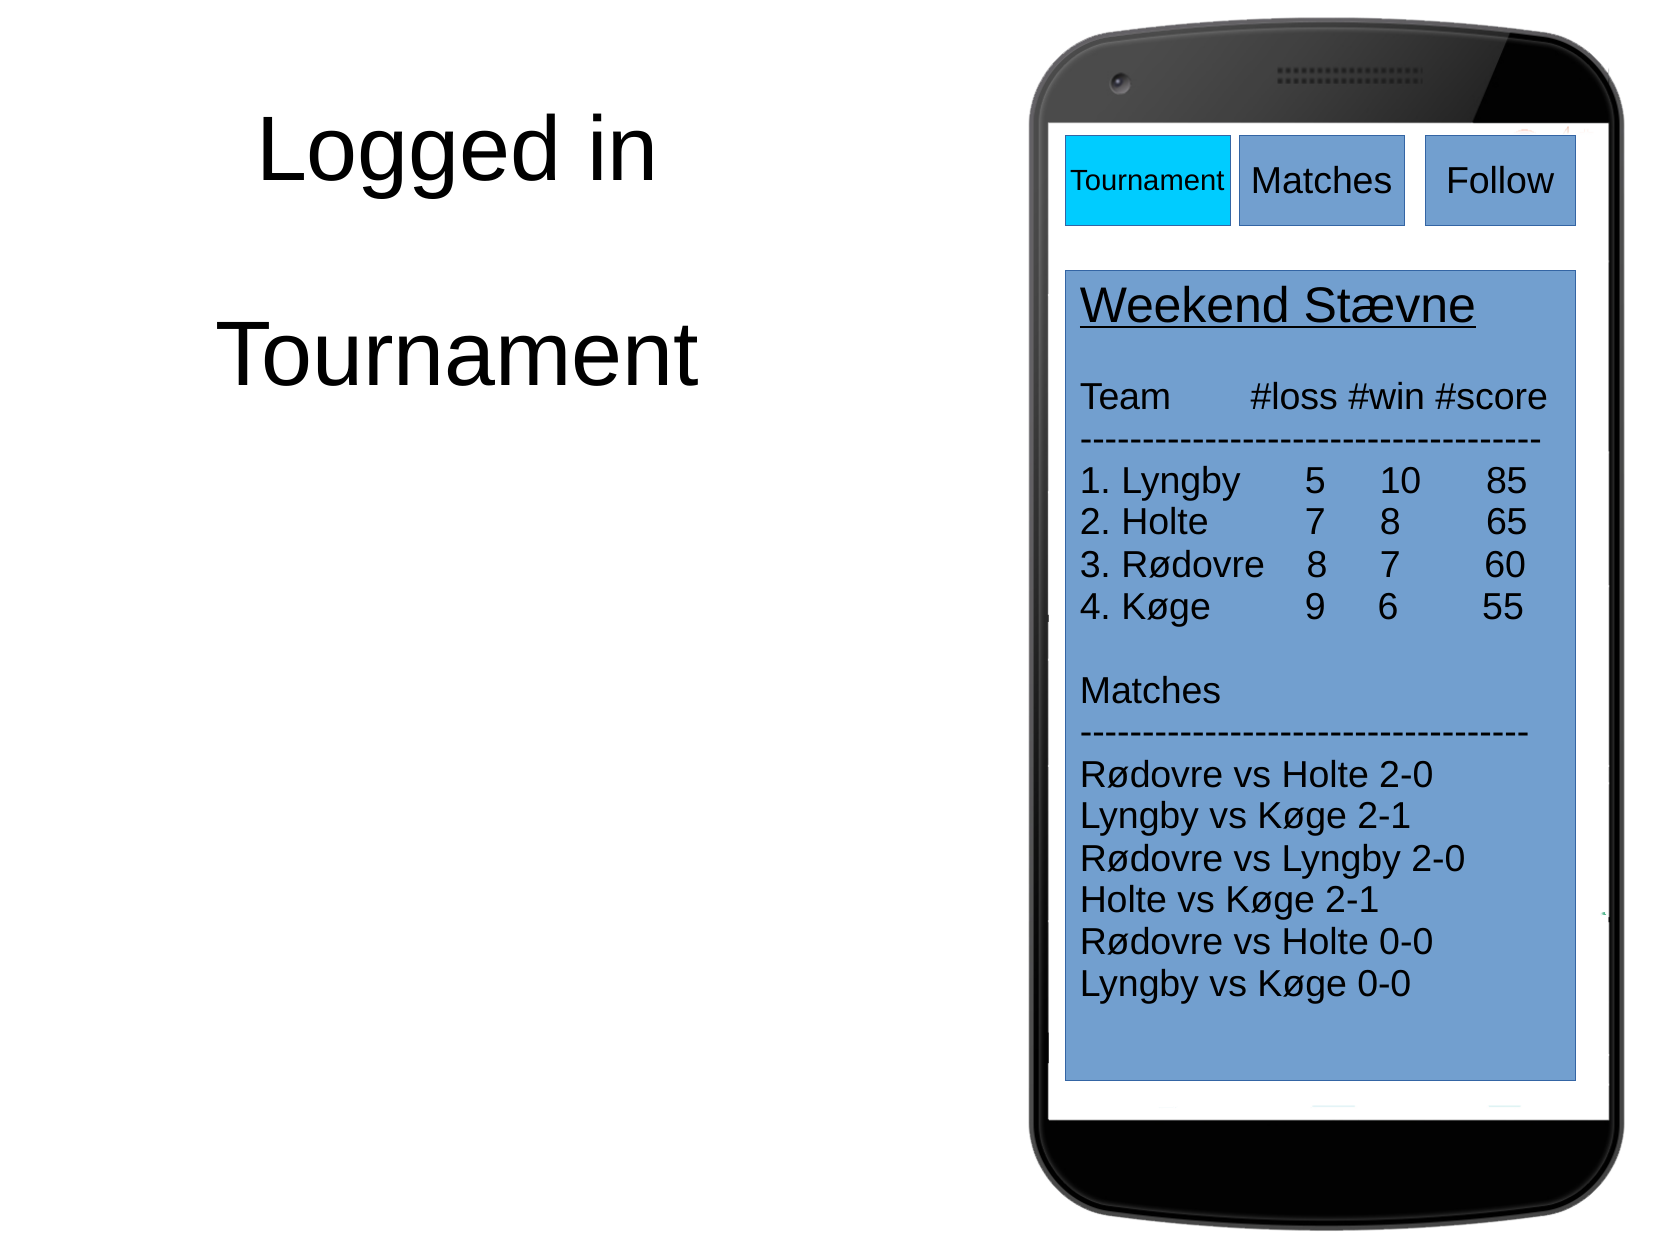

# Logged in Tournament
Tournament
Matches
Follow
Weekend Stævne
Team	 #loss #win #score
-------------------------------------
1. Lyngby	5	10	 85
2. Holte		7	8	 65
3. Rødovre 8 7 60
4. Køge		9 6 55
Matches
------------------------------------
Rødovre vs Holte 2-0
Lyngby vs Køge 2-1
Rødovre vs Lyngby 2-0
Holte vs Køge 2-1
Rødovre vs Holte 0-0
Lyngby vs Køge 0-0